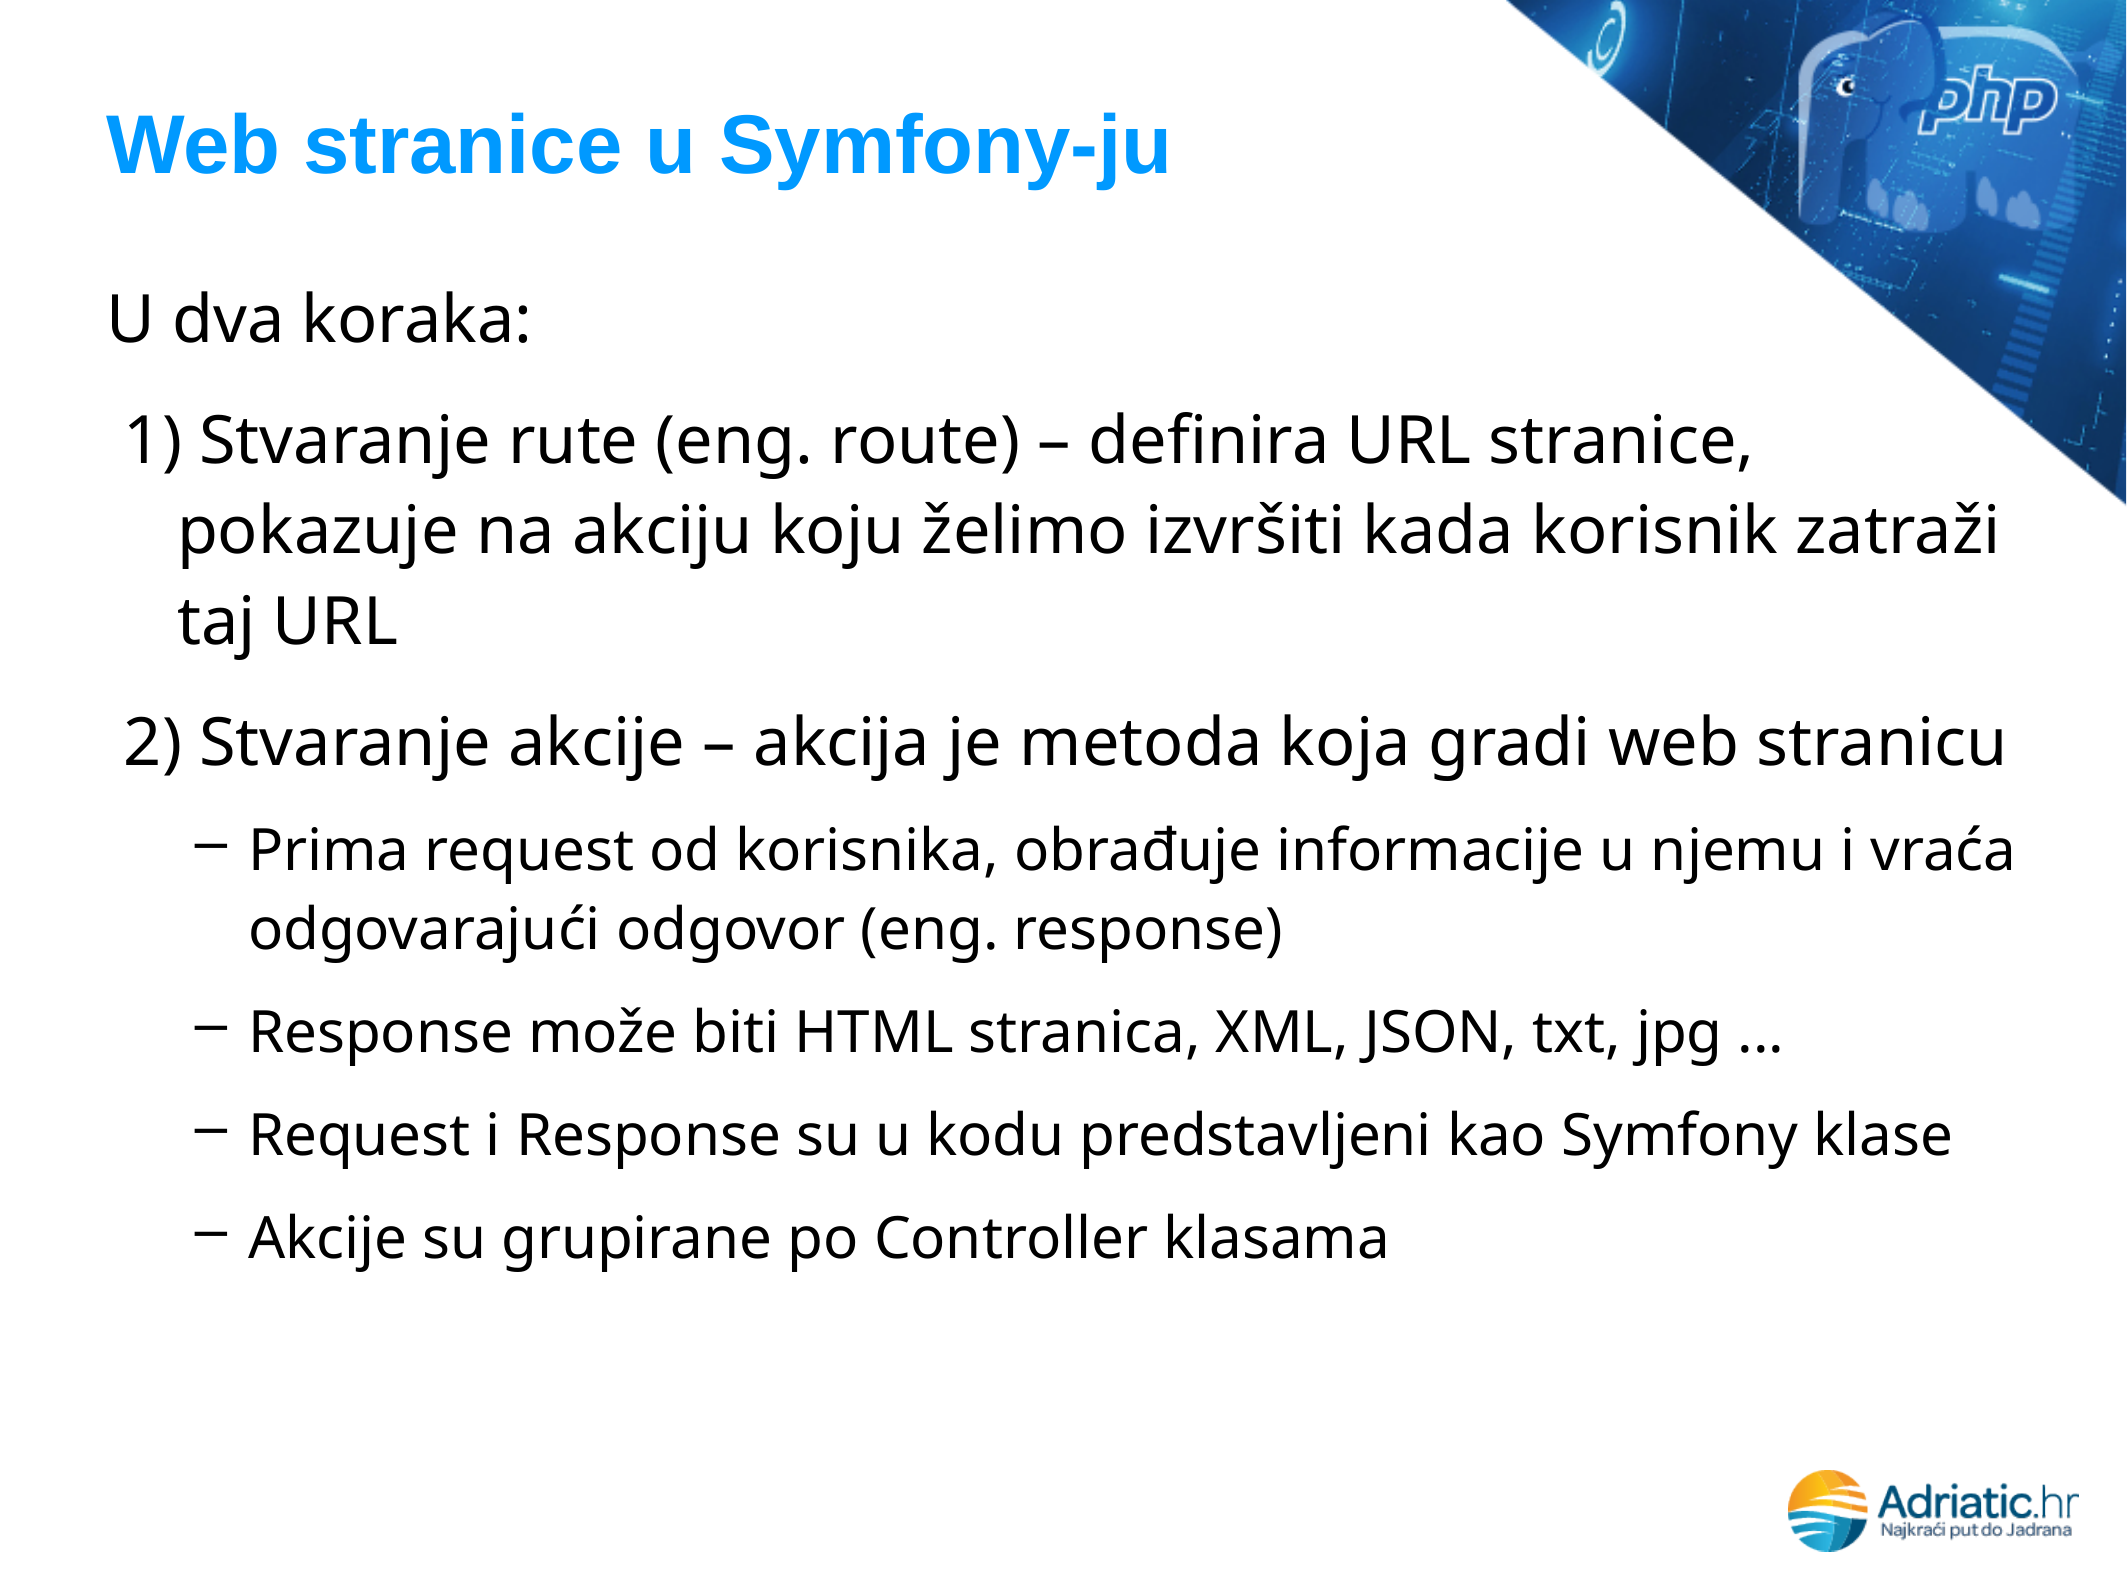

# Web stranice u Symfony-ju
U dva koraka:
 Stvaranje rute (eng. route) – definira URL stranice, pokazuje na akciju koju želimo izvršiti kada korisnik zatraži taj URL
 Stvaranje akcije – akcija je metoda koja gradi web stranicu
Prima request od korisnika, obrađuje informacije u njemu i vraća odgovarajući odgovor (eng. response)
Response može biti HTML stranica, XML, JSON, txt, jpg ...
Request i Response su u kodu predstavljeni kao Symfony klase
Akcije su grupirane po Controller klasama